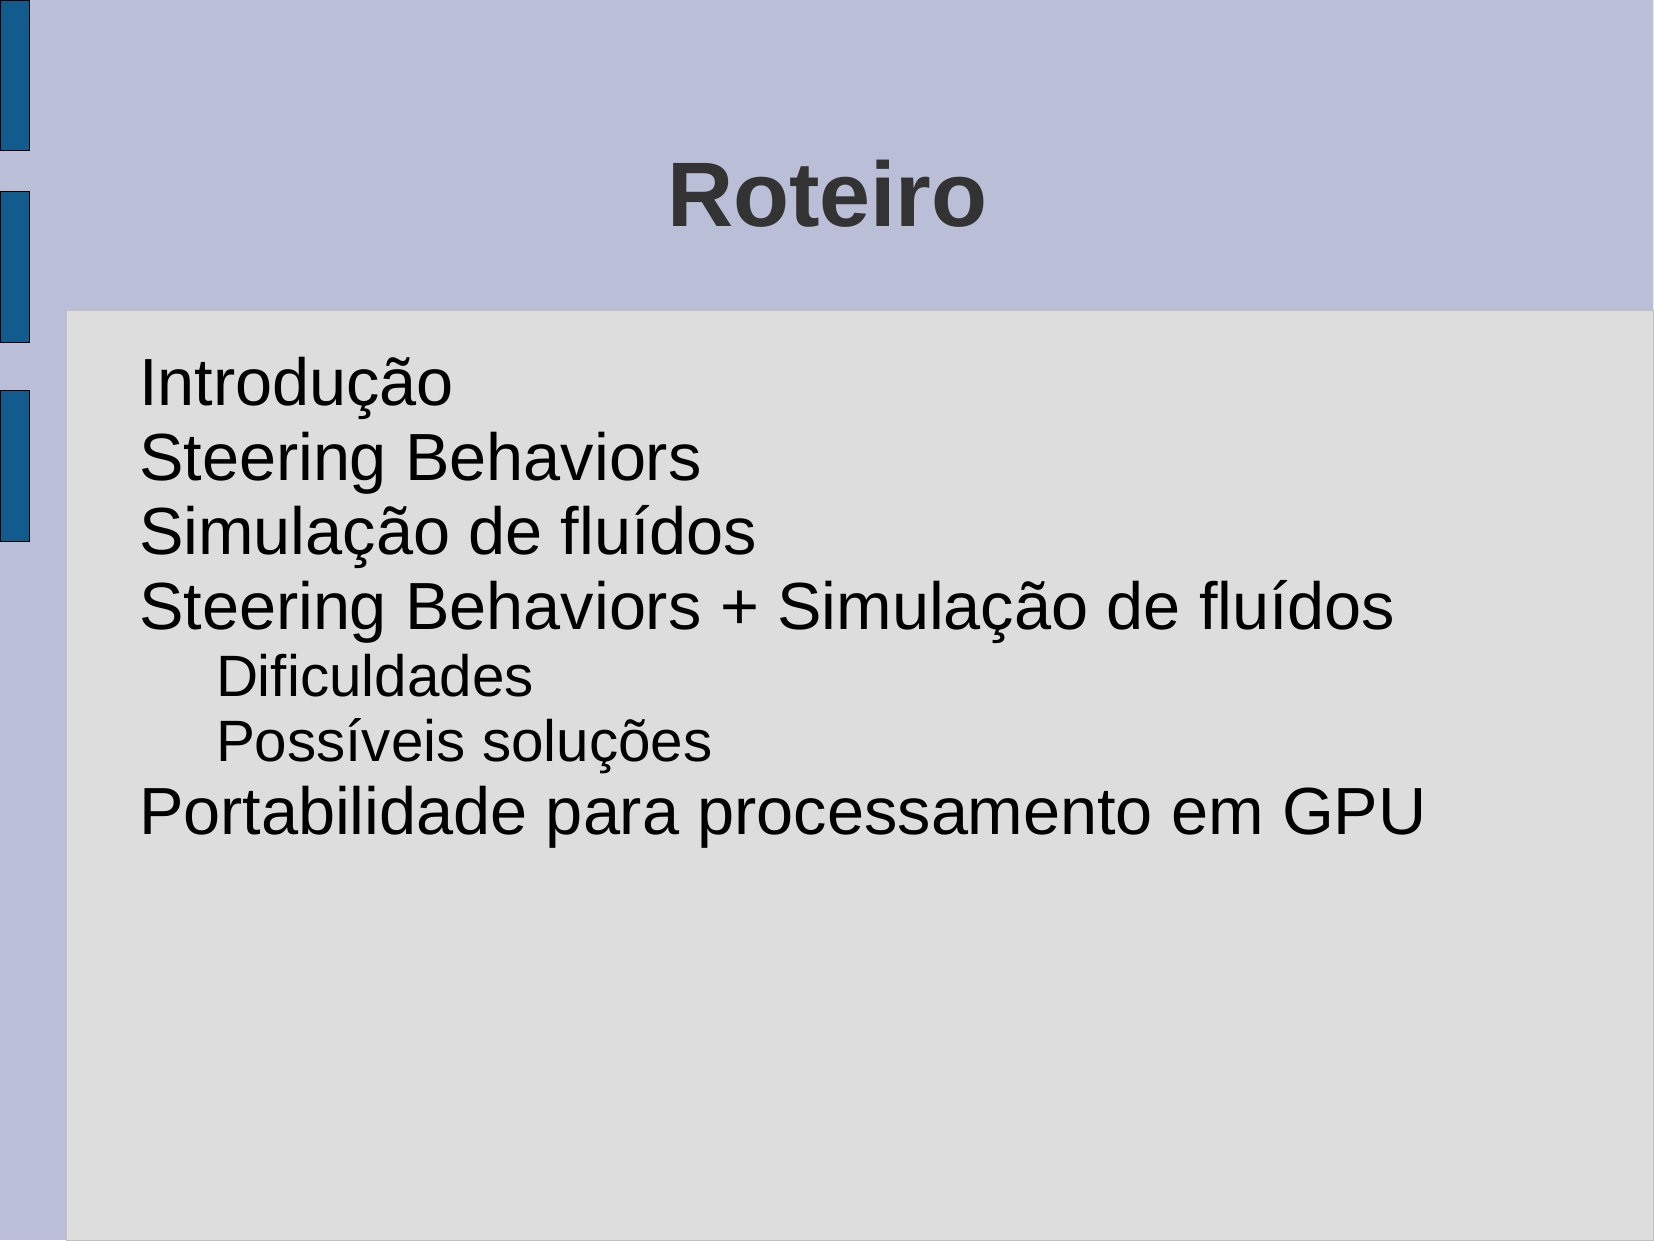

# Roteiro
Introdução
Steering Behaviors
Simulação de fluídos
Steering Behaviors + Simulação de fluídos
Dificuldades
Possíveis soluções
Portabilidade para processamento em GPU